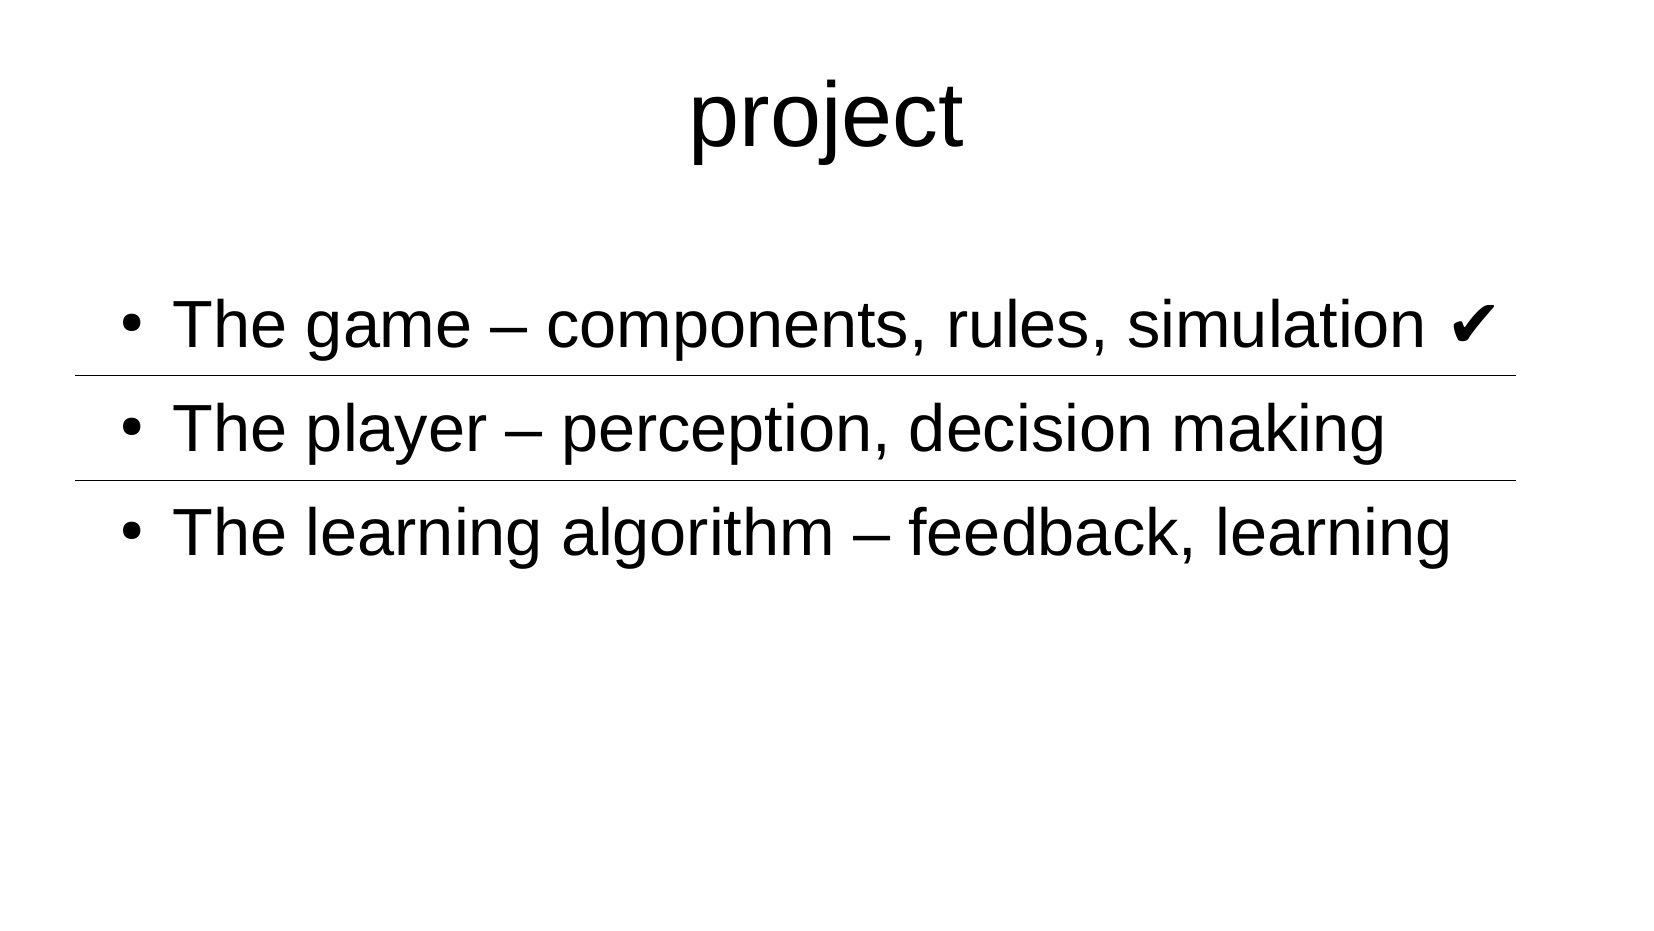

# project
The game – components, rules, simulation ✔️
The player – perception, decision making
The learning algorithm – feedback, learning